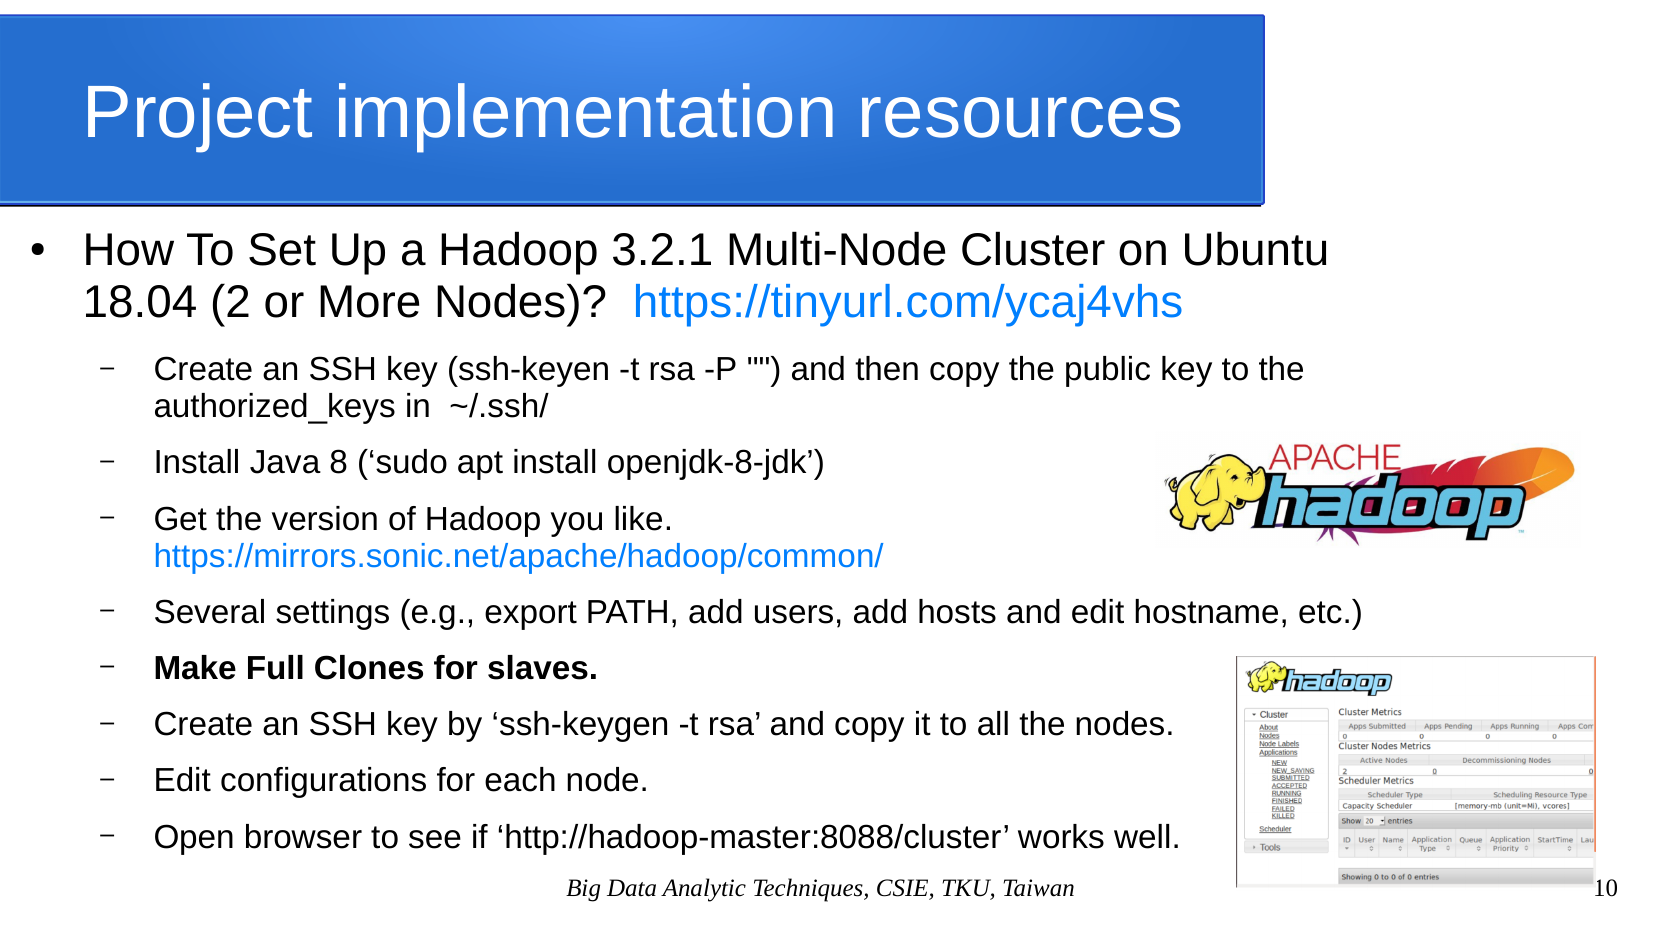

# Project implementation resources
How To Set Up a Hadoop 3.2.1 Multi-Node Cluster on Ubuntu 18.04 (2 or More Nodes)? https://tinyurl.com/ycaj4vhs
Create an SSH key (ssh-keyen -t rsa -P "") and then copy the public key to the authorized_keys in ~/.ssh/
Install Java 8 (‘sudo apt install openjdk-8-jdk’)
Get the version of Hadoop you like. https://mirrors.sonic.net/apache/hadoop/common/
Several settings (e.g., export PATH, add users, add hosts and edit hostname, etc.)
Make Full Clones for slaves.
Create an SSH key by ‘ssh-keygen -t rsa’ and copy it to all the nodes.
Edit configurations for each node.
Open browser to see if ‘http://hadoop-master:8088/cluster’ works well.
Big Data Analytic Techniques, CSIE, TKU, Taiwan
10